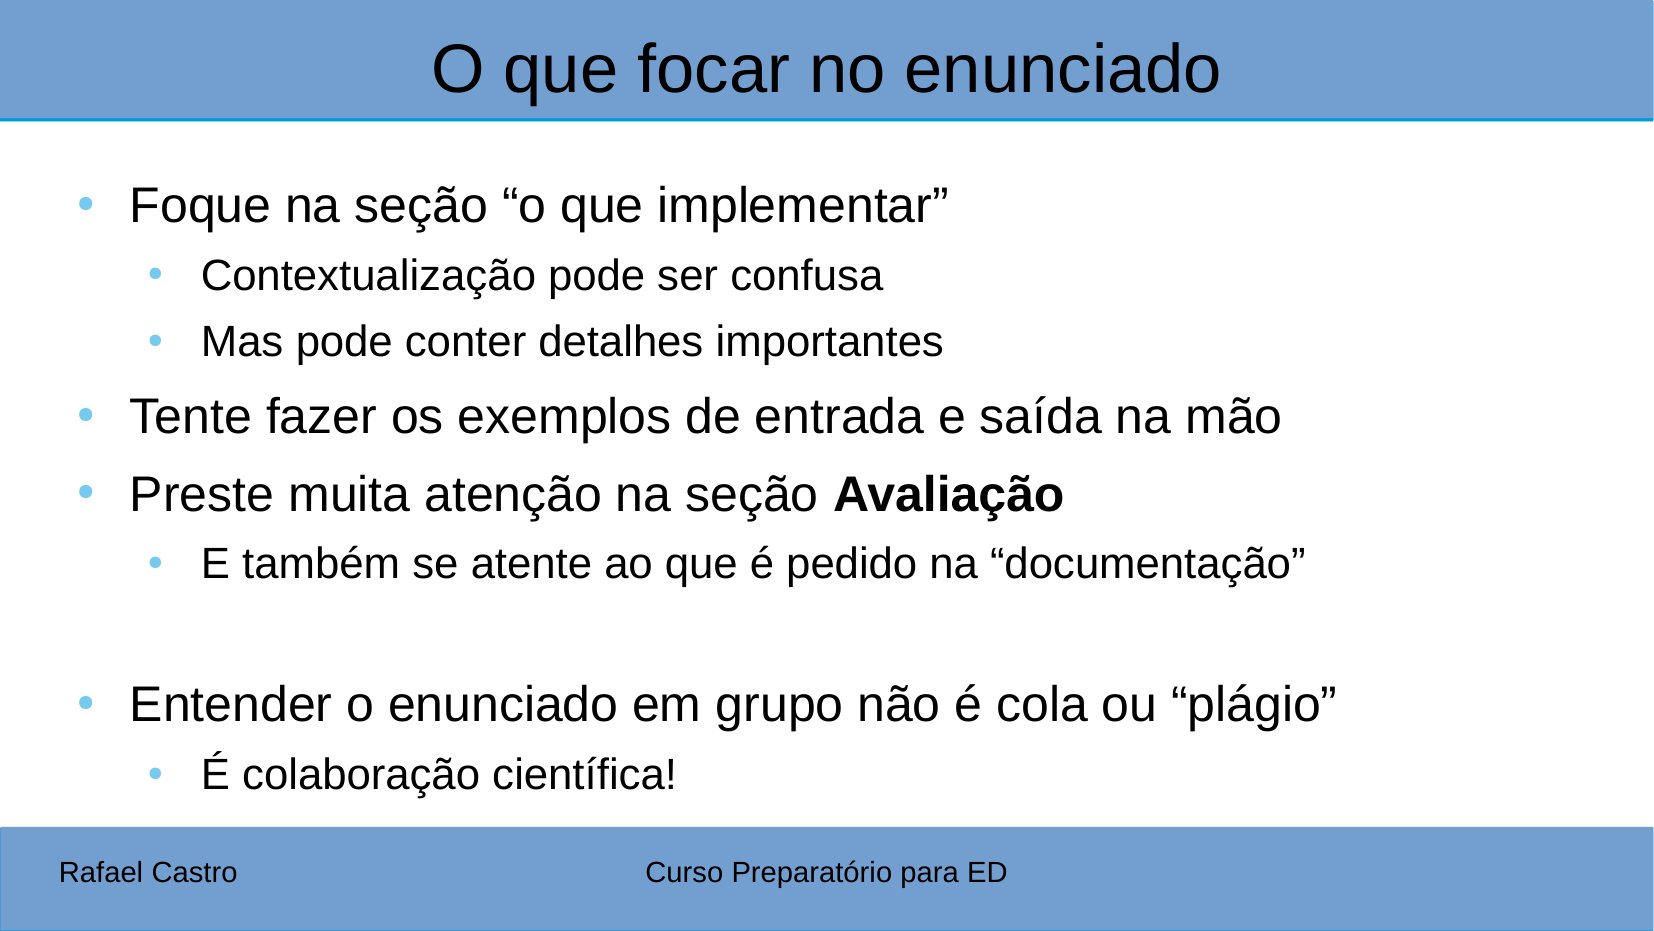

# O que focar no enunciado
Foque na seção “o que implementar”
Contextualização pode ser confusa
Mas pode conter detalhes importantes
Tente fazer os exemplos de entrada e saída na mão
Preste muita atenção na seção Avaliação
E também se atente ao que é pedido na “documentação”
Entender o enunciado em grupo não é cola ou “plágio”
É colaboração científica!
Curso Preparatório para ED